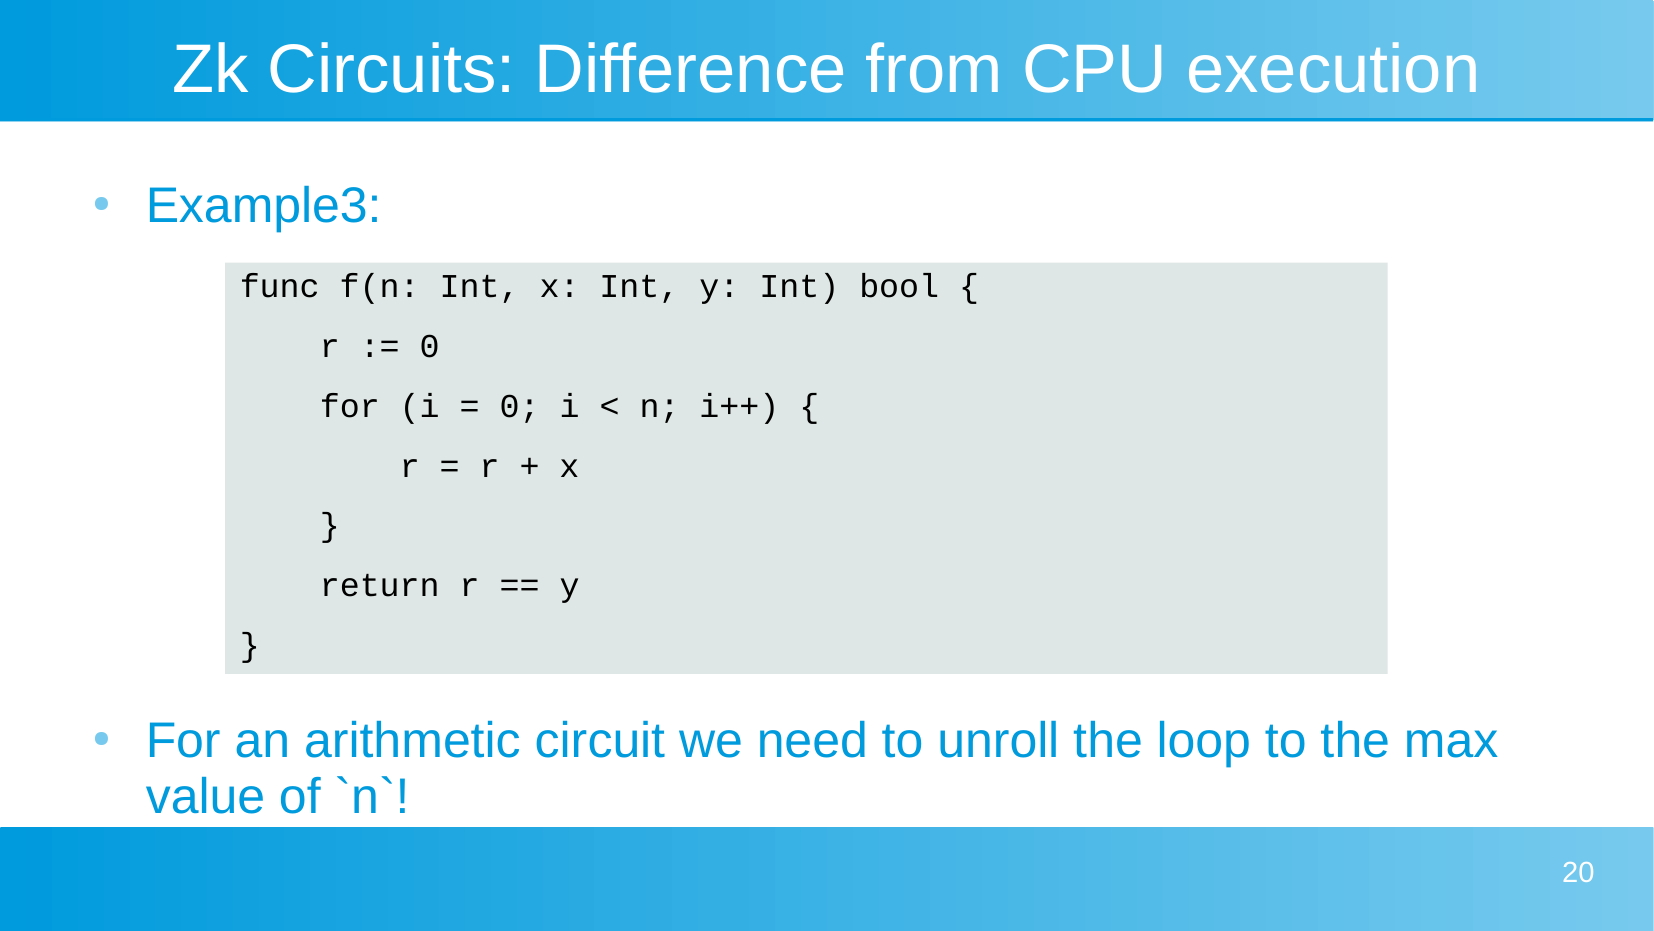

# Zk Circuits: Difference from CPU execution
Example3:
func f(n: Int, x: Int, y: Int) bool {
 r := 0
 for (i = 0; i < n; i++) {
 r = r + x
 }
 return r == y
}
For an arithmetic circuit we need to unroll the loop to the max value of `n`!
20